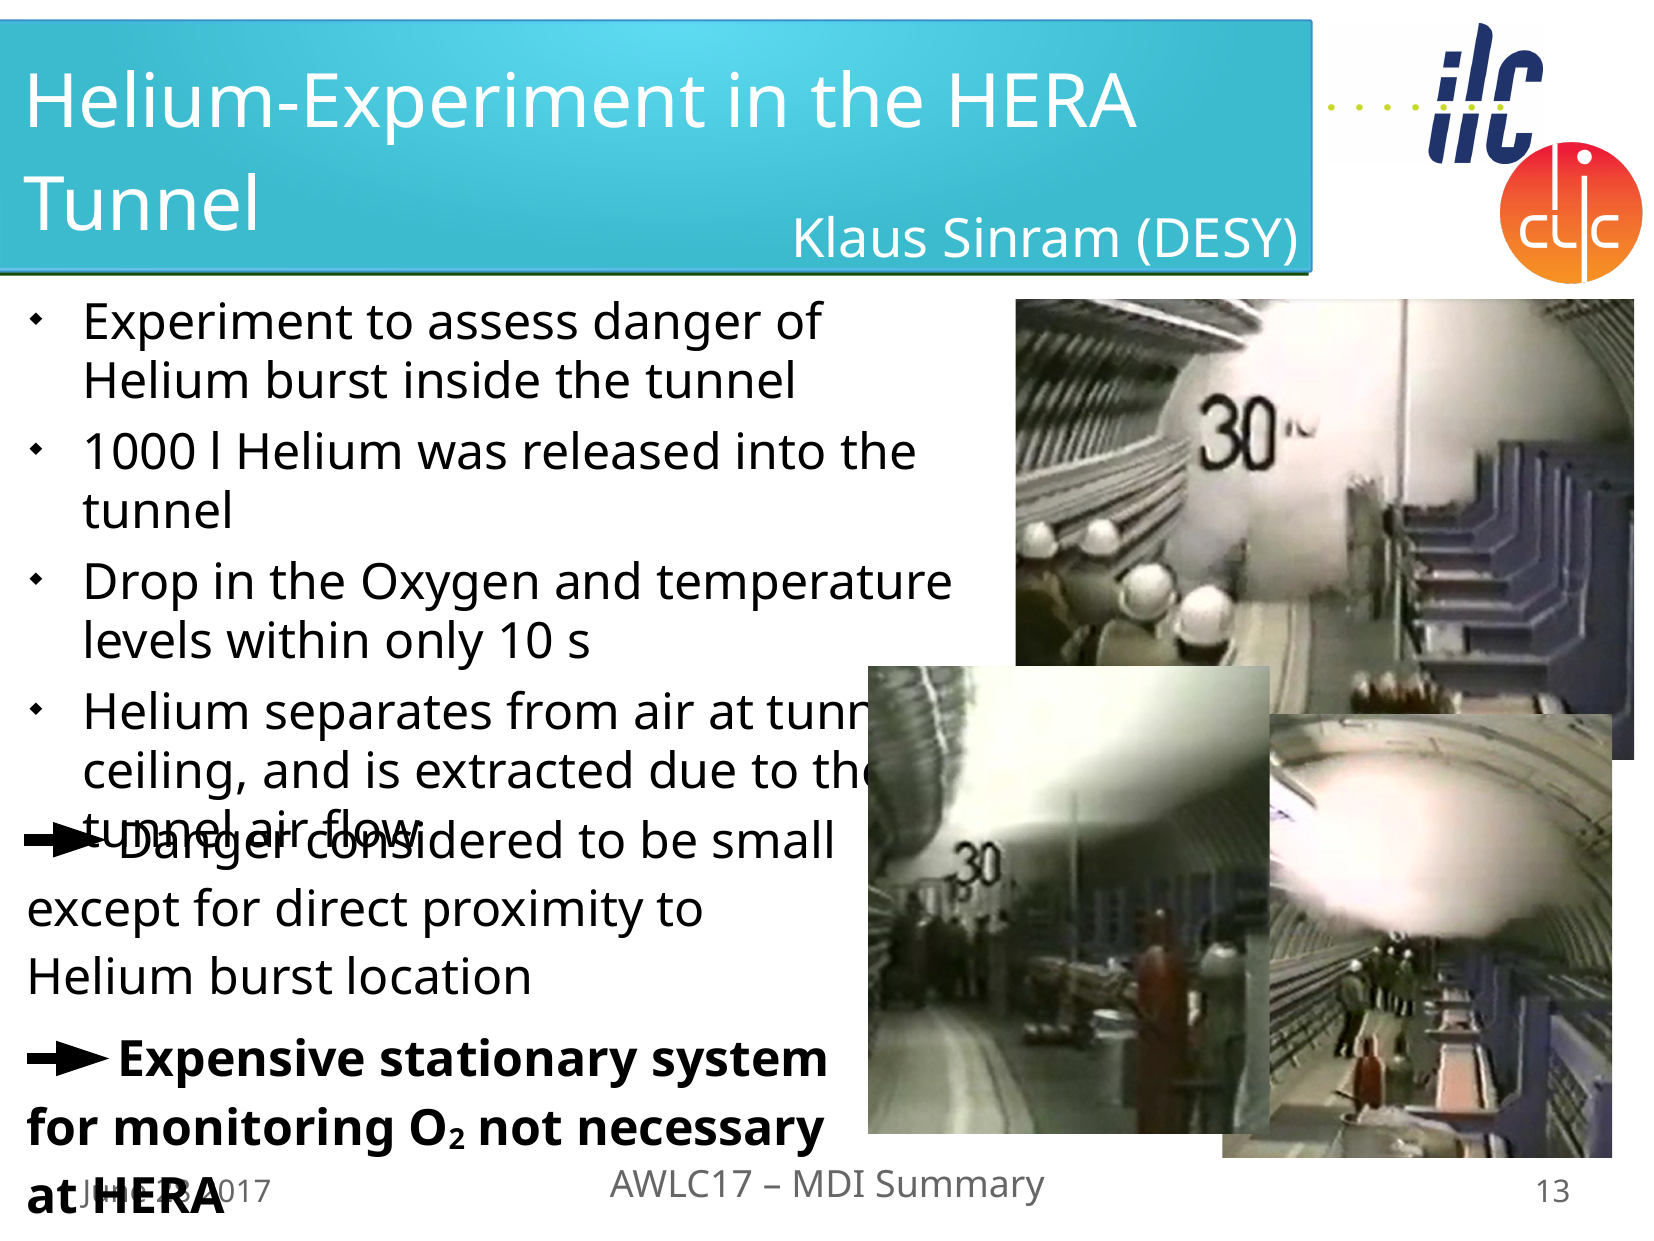

# Helium-Experiment in the HERA Tunnel
Klaus Sinram (DESY)
Experiment to assess danger of Helium burst inside the tunnel
1000 l Helium was released into the tunnel
Drop in the Oxygen and temperature levels within only 10 s
Helium separates from air at tunnel
ceiling, and is extracted due to the
tunnel air flow
 Danger considered to be small except for direct proximity to Helium burst location
 Expensive stationary system for monitoring O2 not necessary at HERA
13